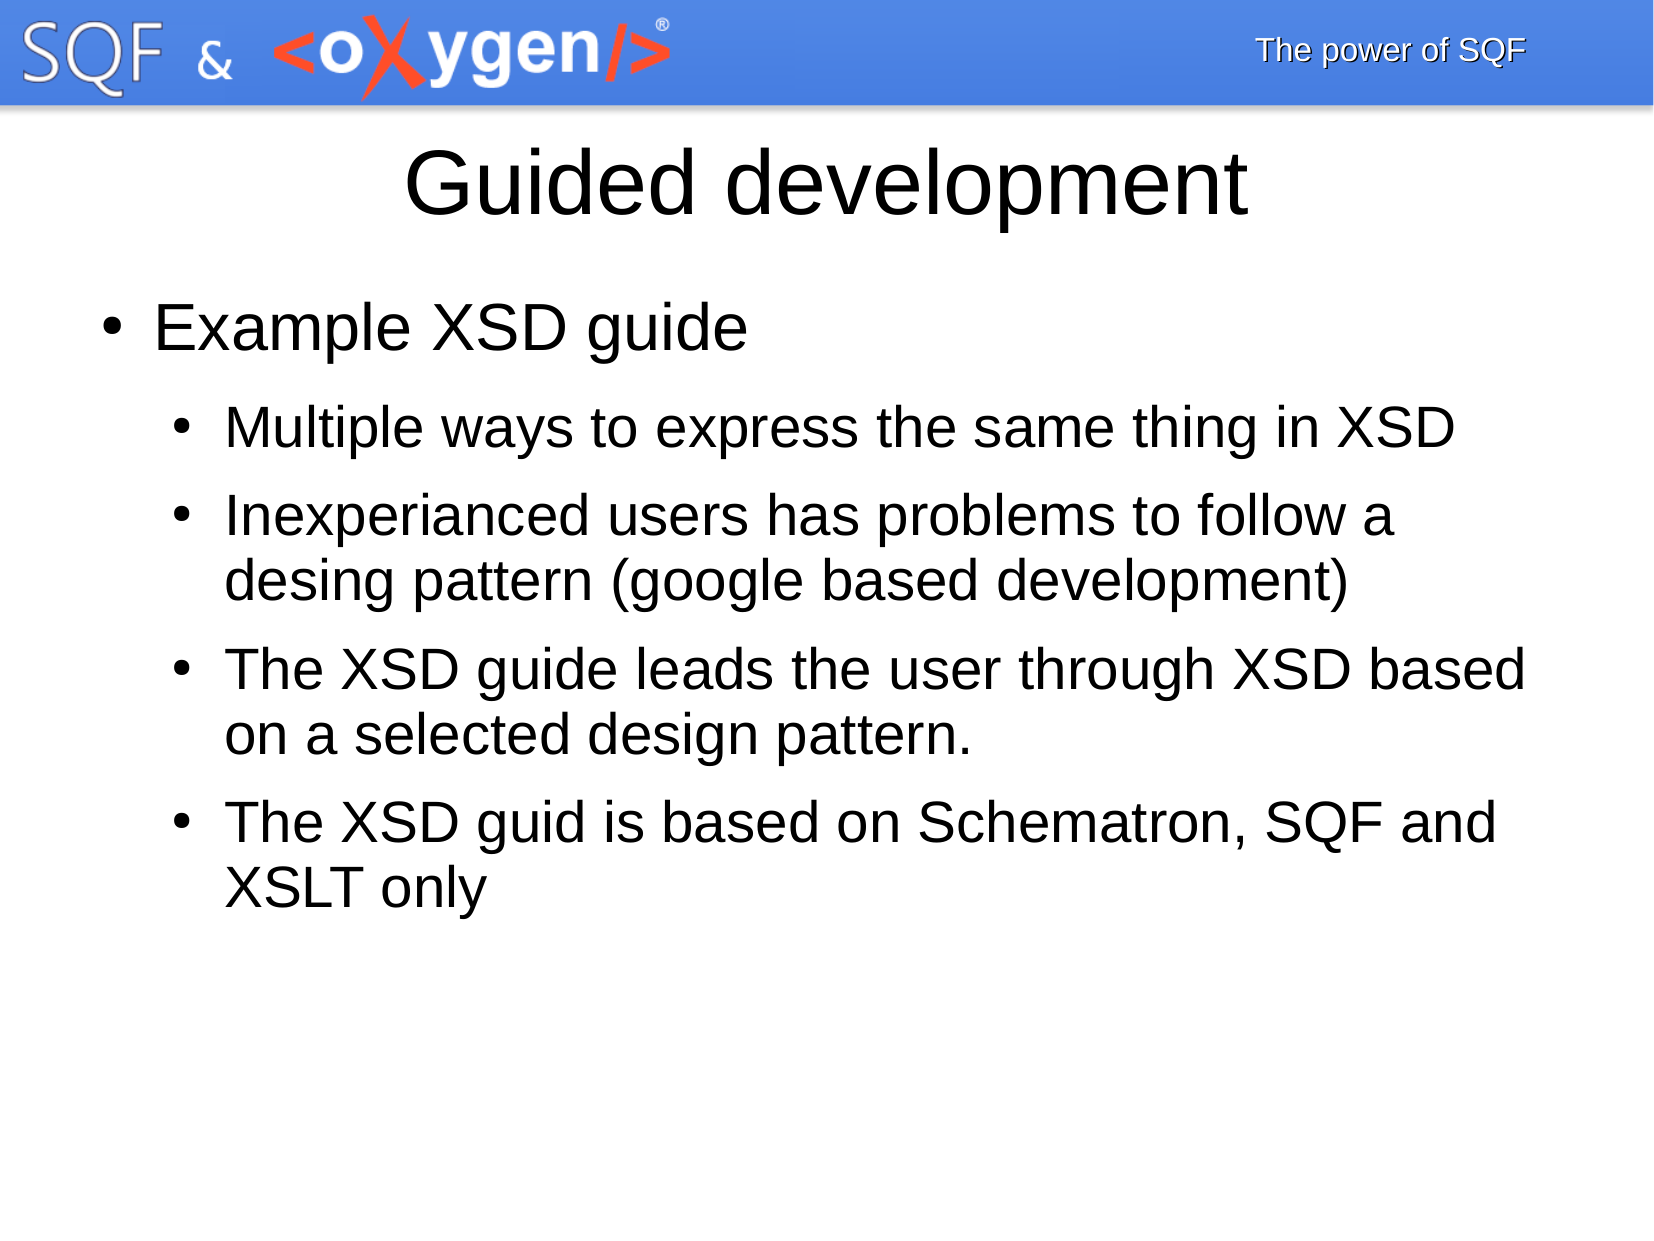

# Guided development
Example XSD guide
Multiple ways to express the same thing in XSD
Inexperianced users has problems to follow a desing pattern (google based development)
The XSD guide leads the user through XSD based on a selected design pattern.
The XSD guid is based on Schematron, SQF and XSLT only